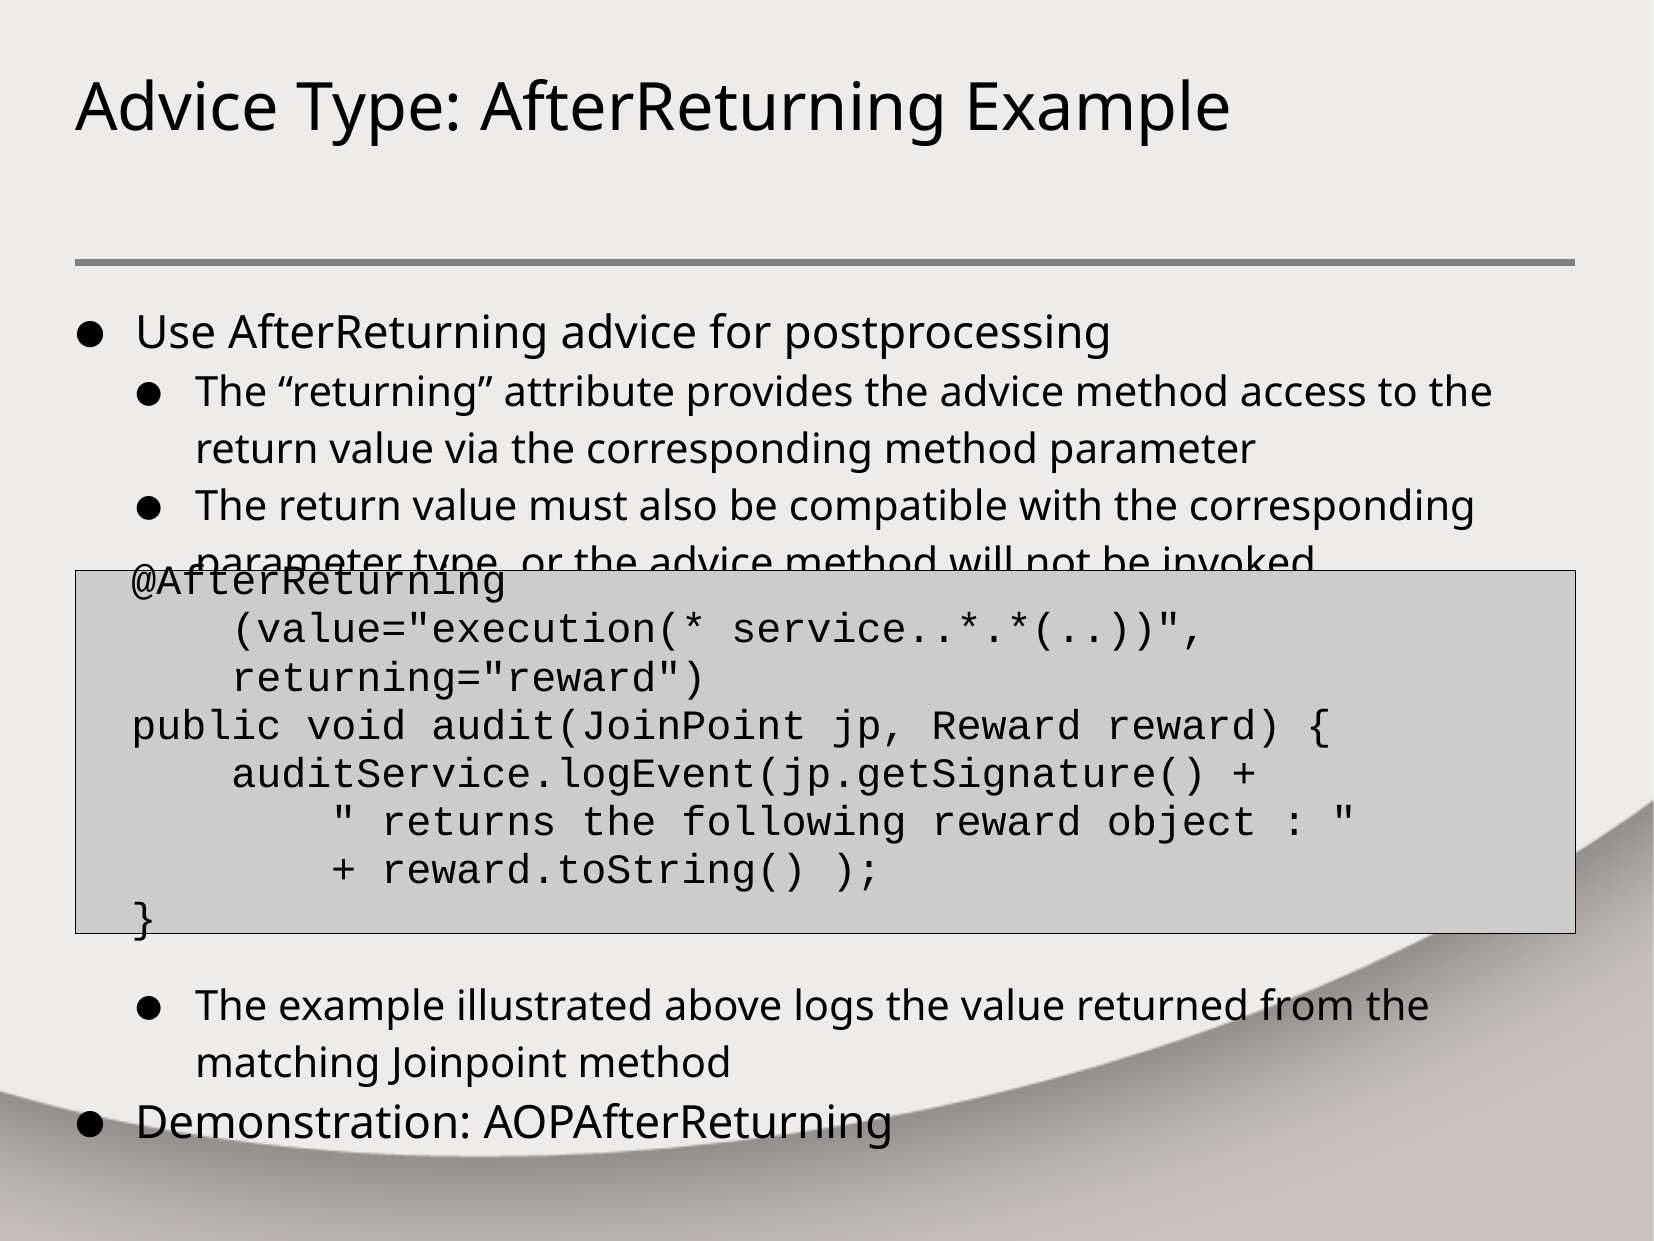

# Advice Type: AfterReturning Example
Use AfterReturning advice for postprocessing
The “returning” attribute provides the advice method access to the return value via the corresponding method parameter
The return value must also be compatible with the corresponding parameter type, or the advice method will not be invoked
The example illustrated above logs the value returned from the matching Joinpoint method
Demonstration: AOPAfterReturning
@AfterReturning
 (value="execution(* service..*.*(..))",
 returning="reward")
public void audit(JoinPoint jp, Reward reward) {
 auditService.logEvent(jp.getSignature() +
 " returns the following reward object : "
 + reward.toString() );
}